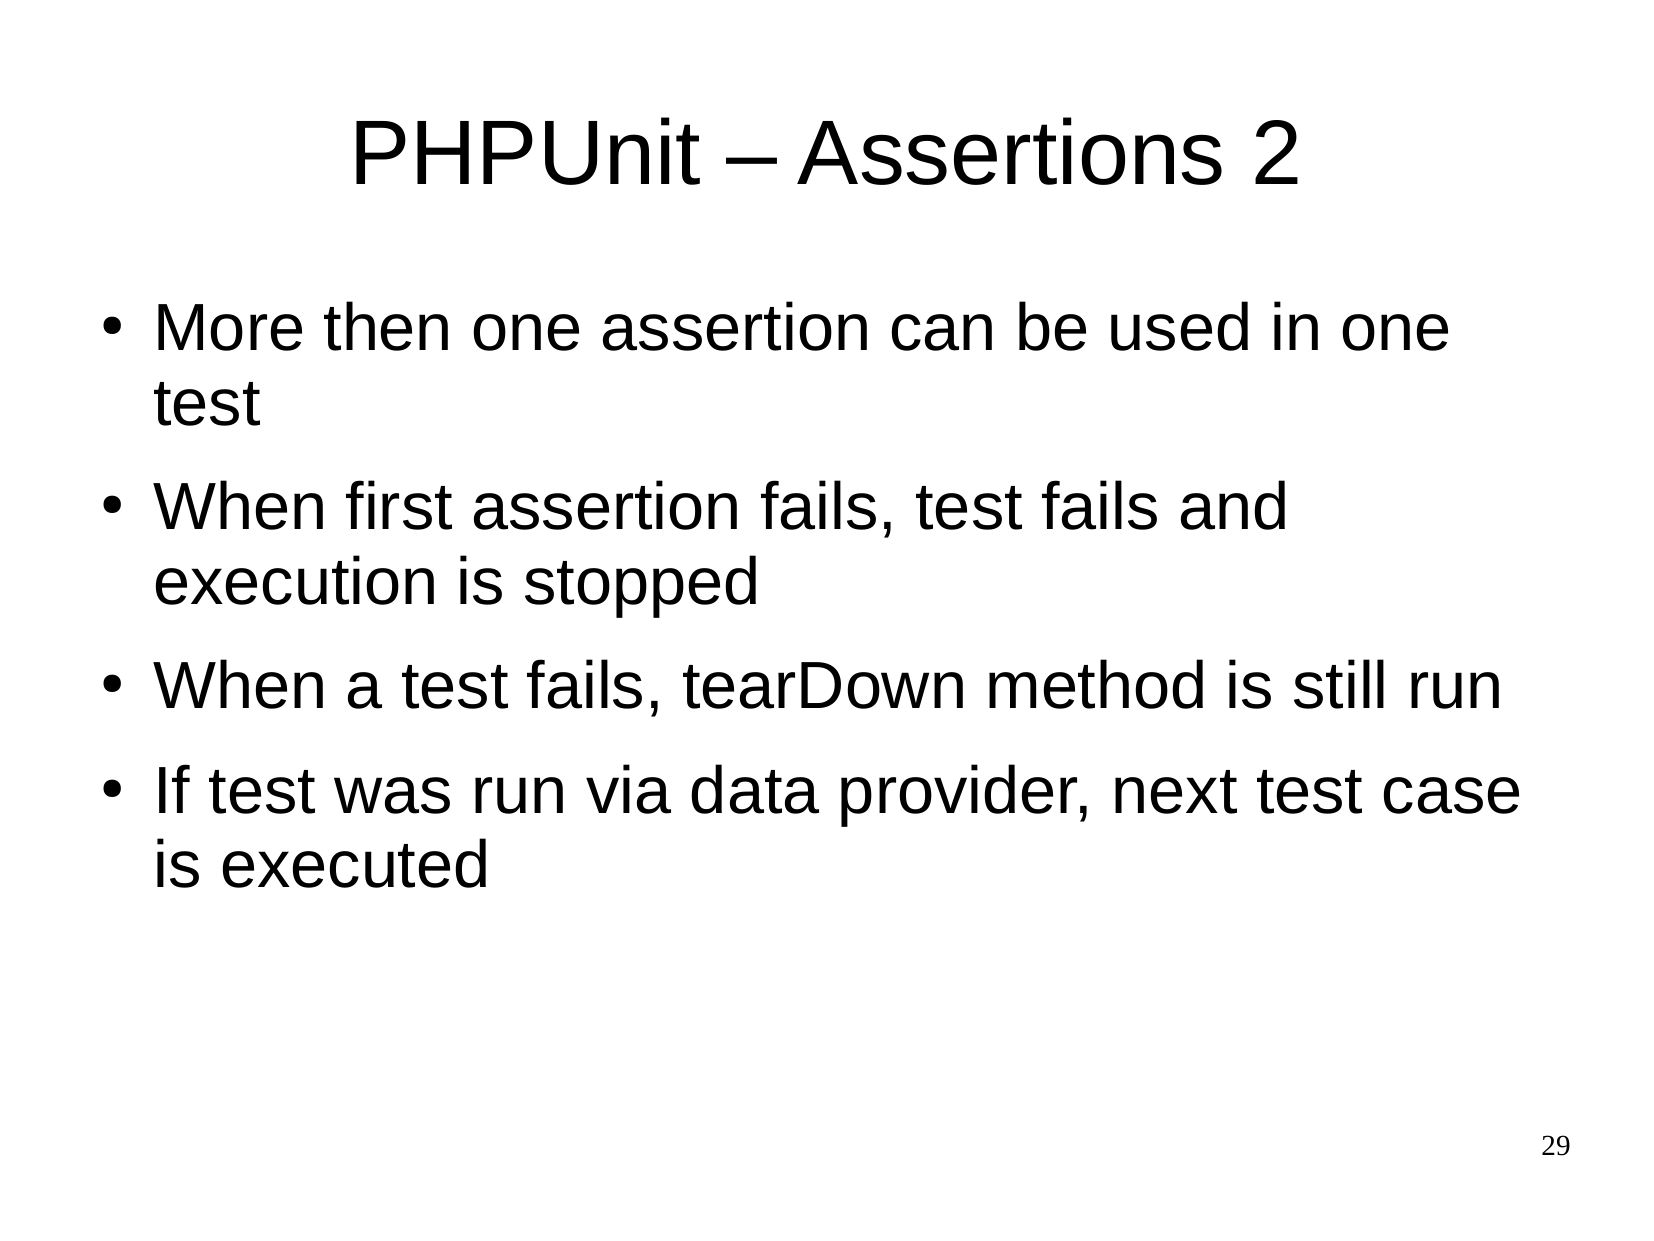

# PHPUnit – Assertions 2
More then one assertion can be used in one test
When first assertion fails, test fails and execution is stopped
When a test fails, tearDown method is still run
If test was run via data provider, next test case is executed
29